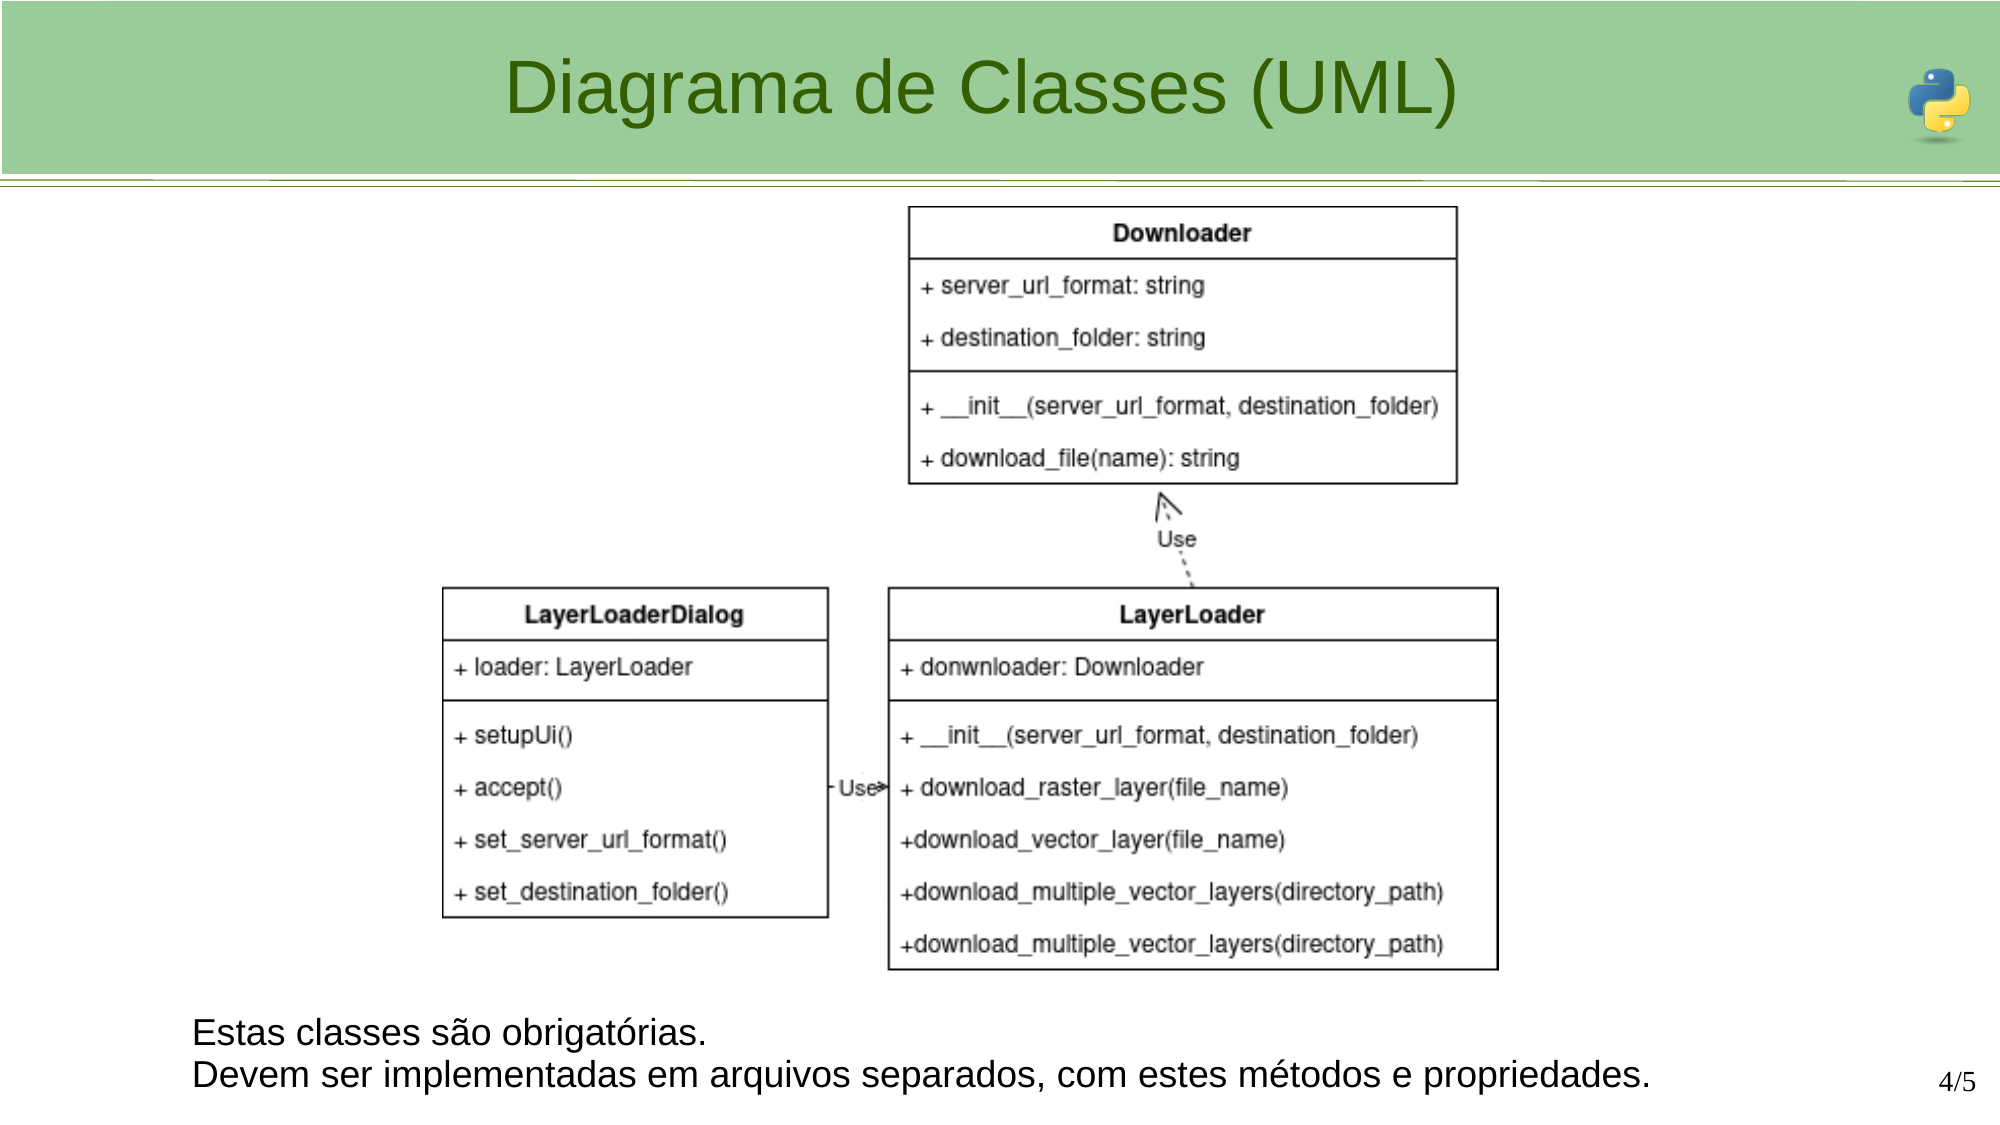

# Diagrama de Classes (UML)
Estas classes são obrigatórias.
Devem ser implementadas em arquivos separados, com estes métodos e propriedades.
4